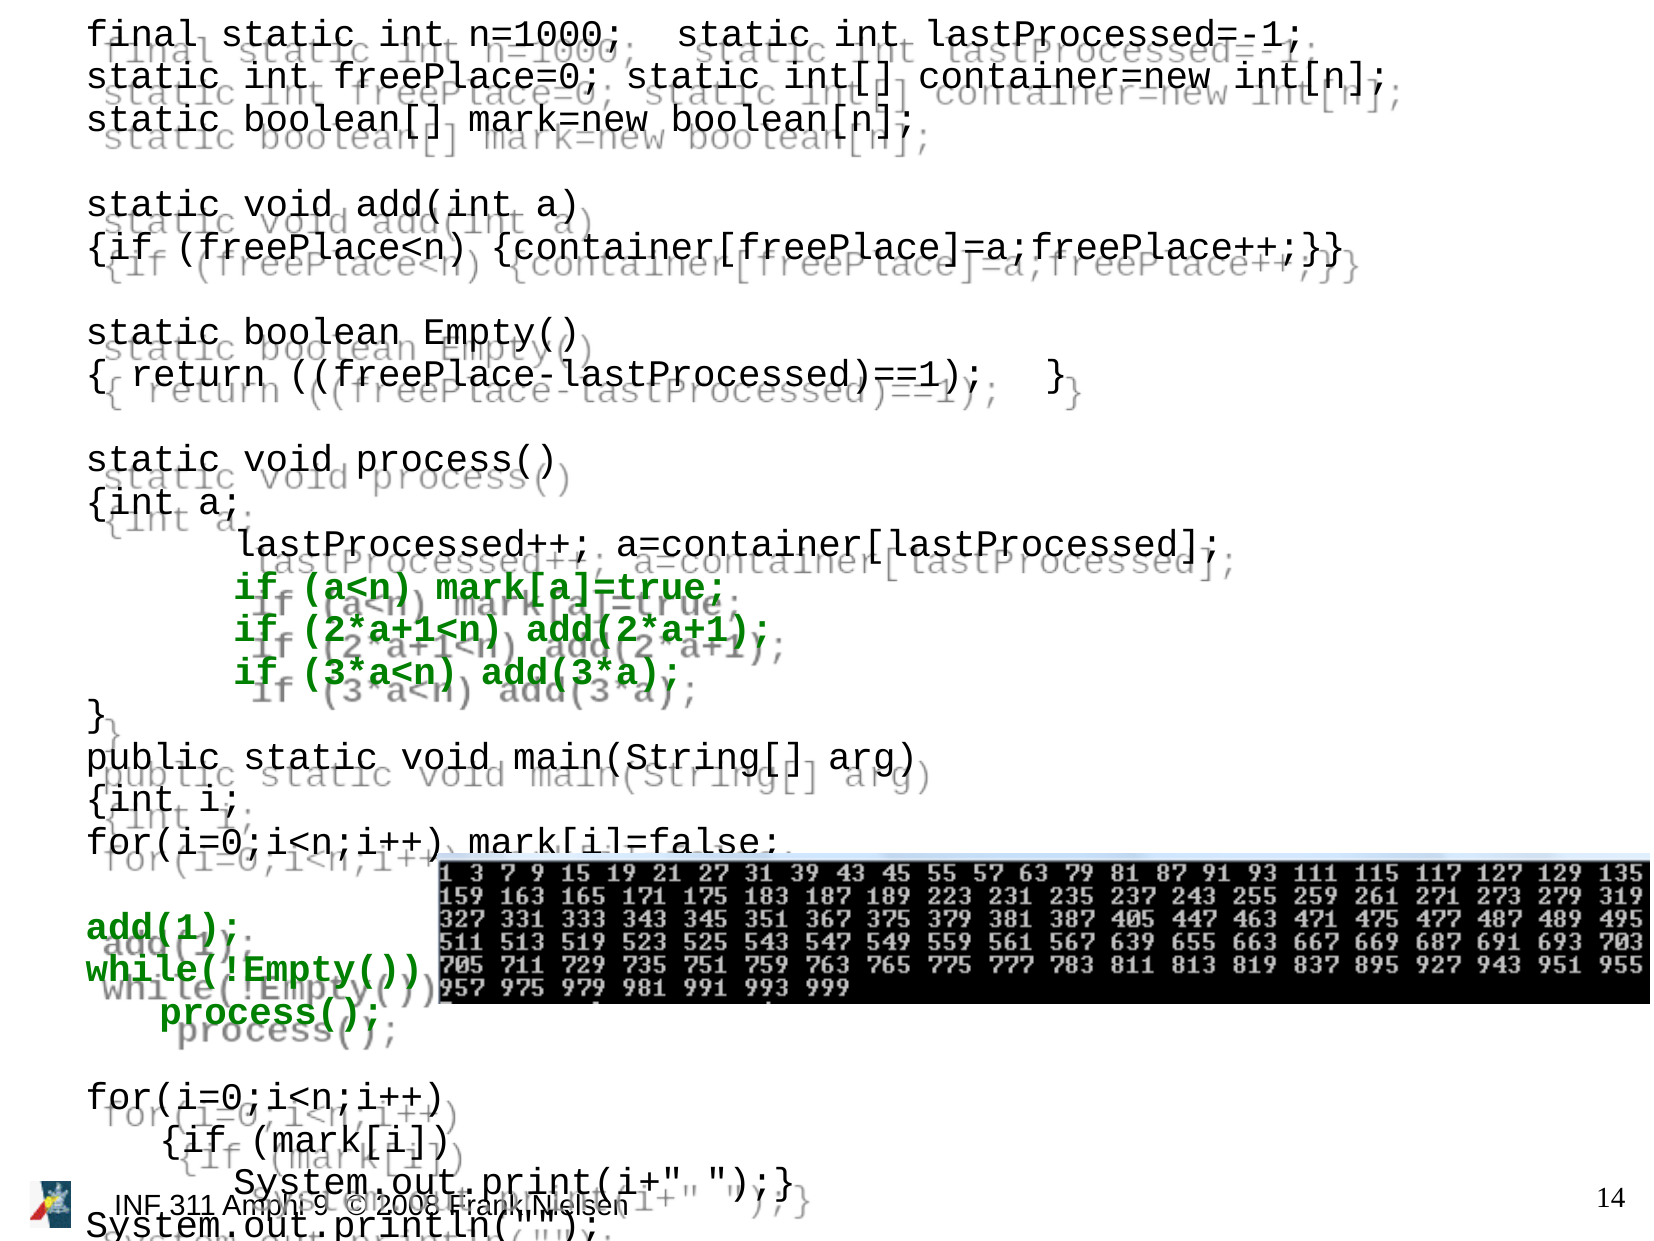

final static int n=1000;	static int lastProcessed=-1;
static int freePlace=0; static int[] container=new int[n];
static boolean[] mark=new boolean[n];
static void add(int a)
{if (freePlace<n) {container[freePlace]=a;freePlace++;}}
static boolean Empty()
{ return ((freePlace-lastProcessed)==1);	}
static void process()
{int a;
		lastProcessed++; a=container[lastProcessed];
		if (a<n) mark[a]=true;
		if (2*a+1<n) add(2*a+1);
		if (3*a<n) add(3*a);
}
public static void main(String[] arg)
{int i;
for(i=0;i<n;i++) mark[i]=false;
add(1);
while(!Empty())
	process();
for(i=0;i<n;i++)
	{if (mark[i])
		System.out.print(i+" ");}
System.out.println("");
}